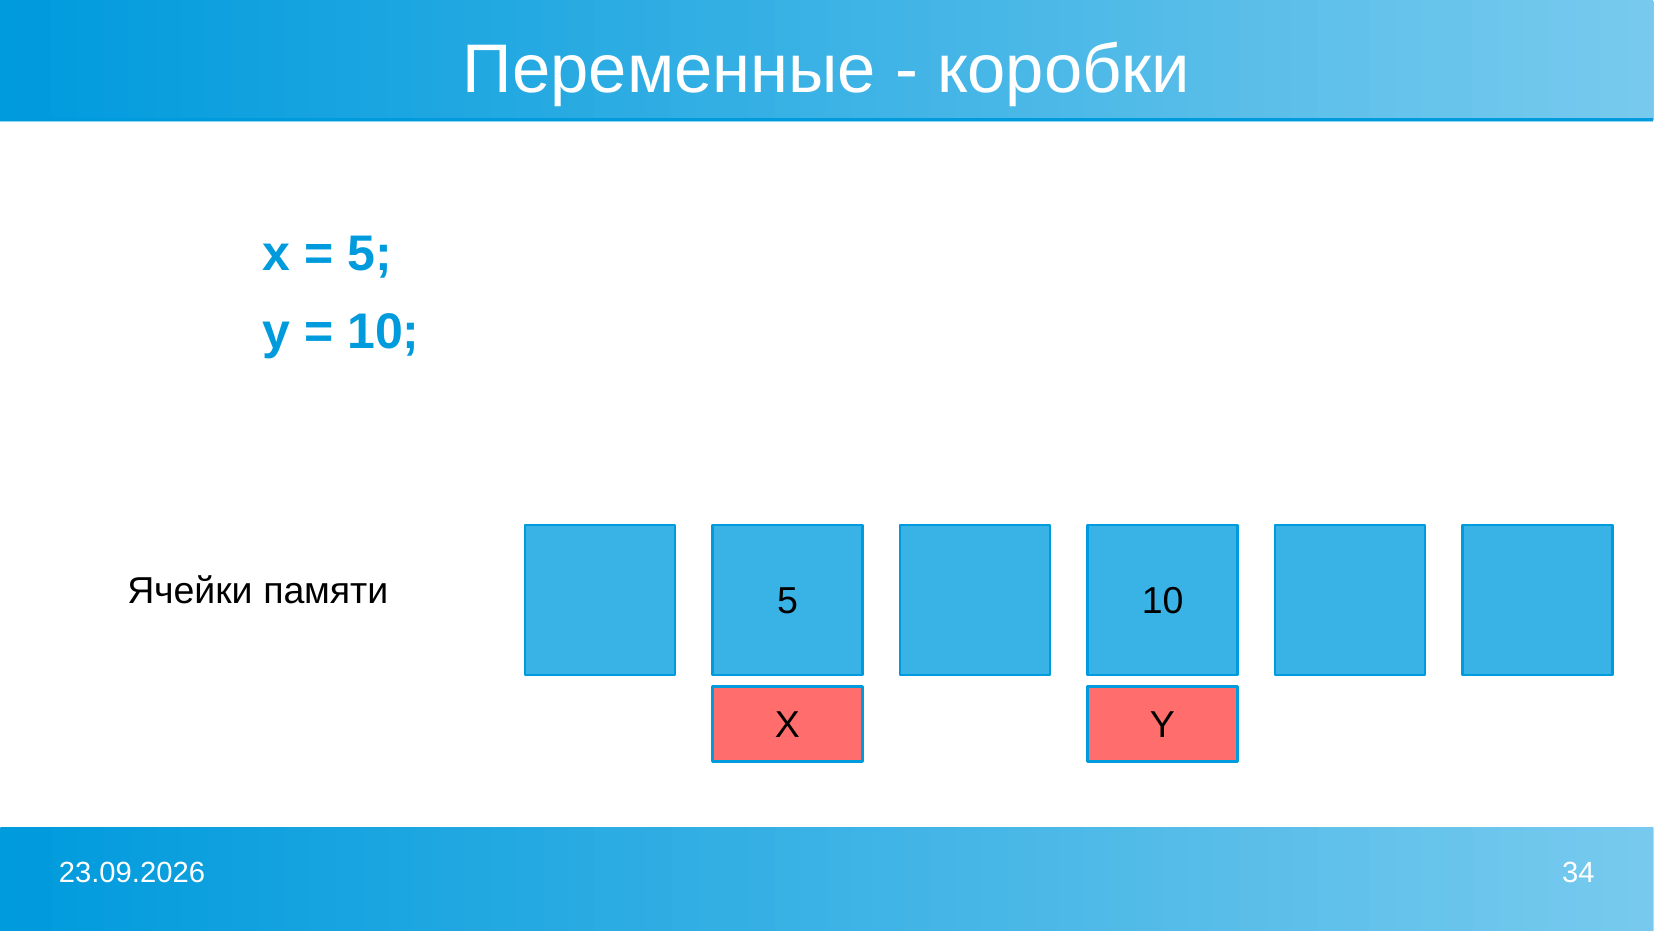

# Переменные - коробки
x = 5;
y = 10;
5
10
Ячейки памяти
X
Y
34